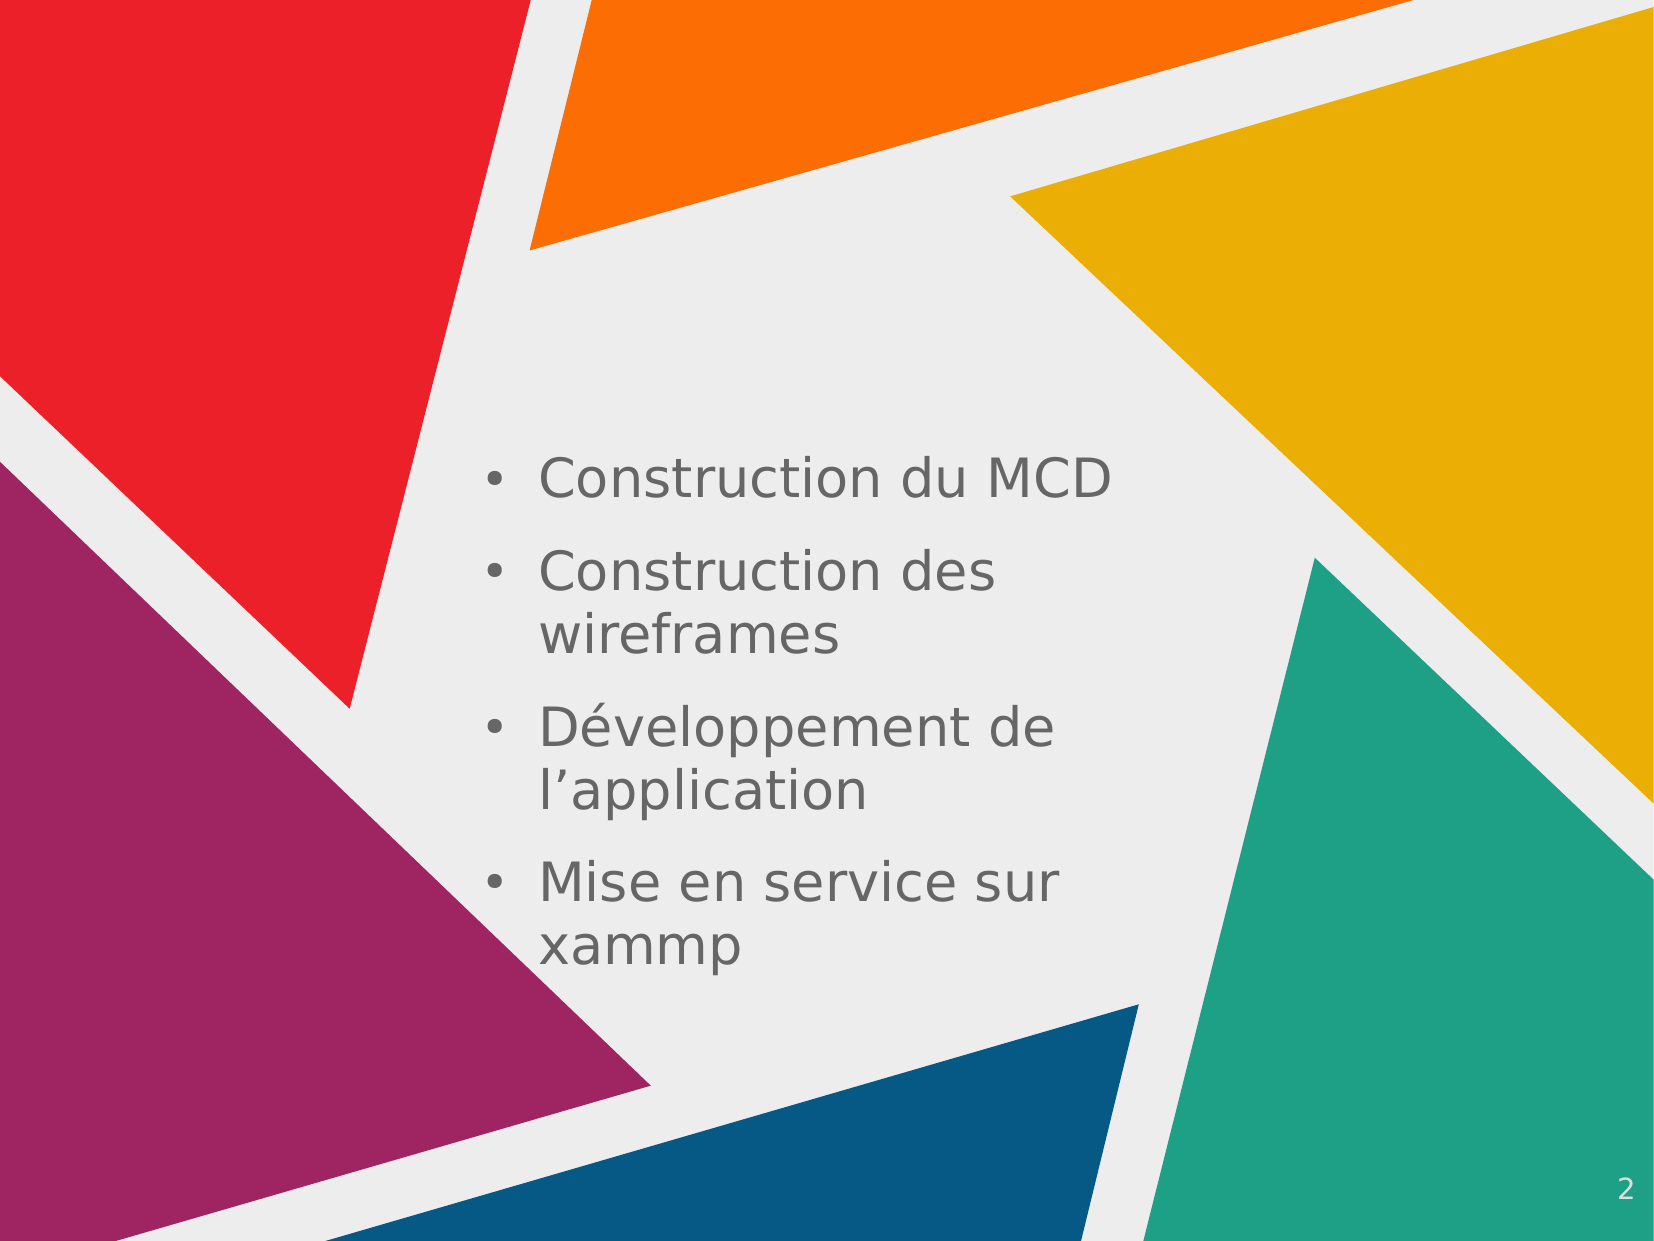

#
Construction du MCD
Construction des wireframes
Développement de l’application
Mise en service sur xammp
2